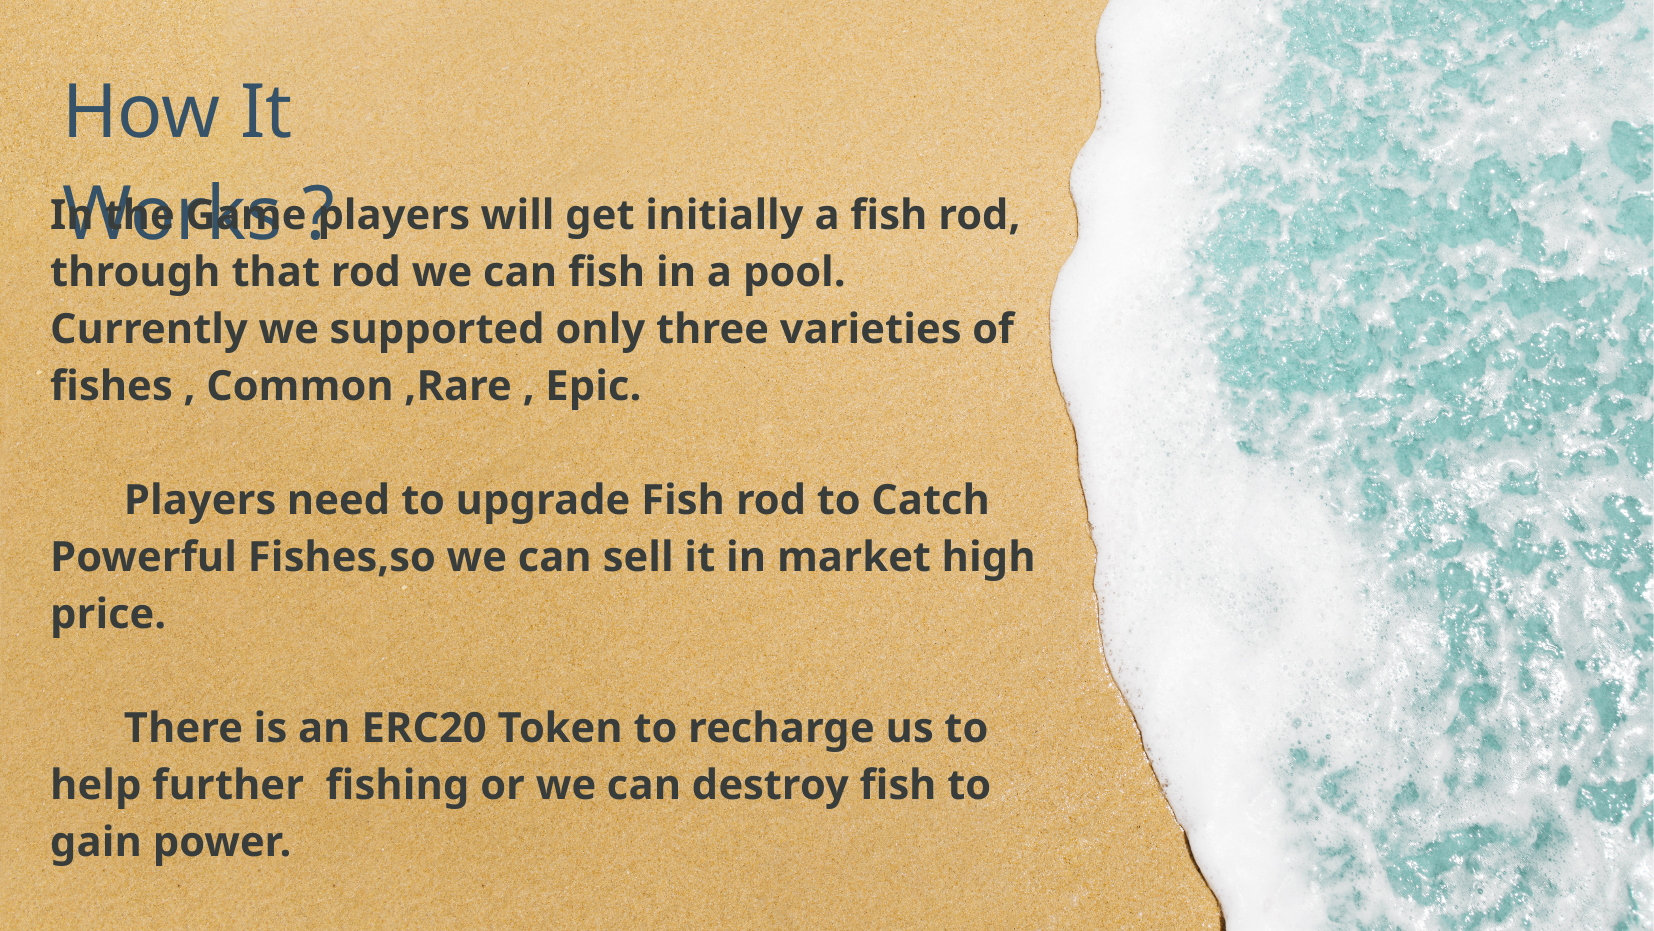

How It Works ?
In the Game players will get initially a fish rod, through that rod we can fish in a pool. Currently we supported only three varieties of fishes , Common ,Rare , Epic.
	Players need to upgrade Fish rod to Catch Powerful Fishes,so we can sell it in market high price.
	There is an ERC20 Token to recharge us to help further fishing or we can destroy fish to gain power.